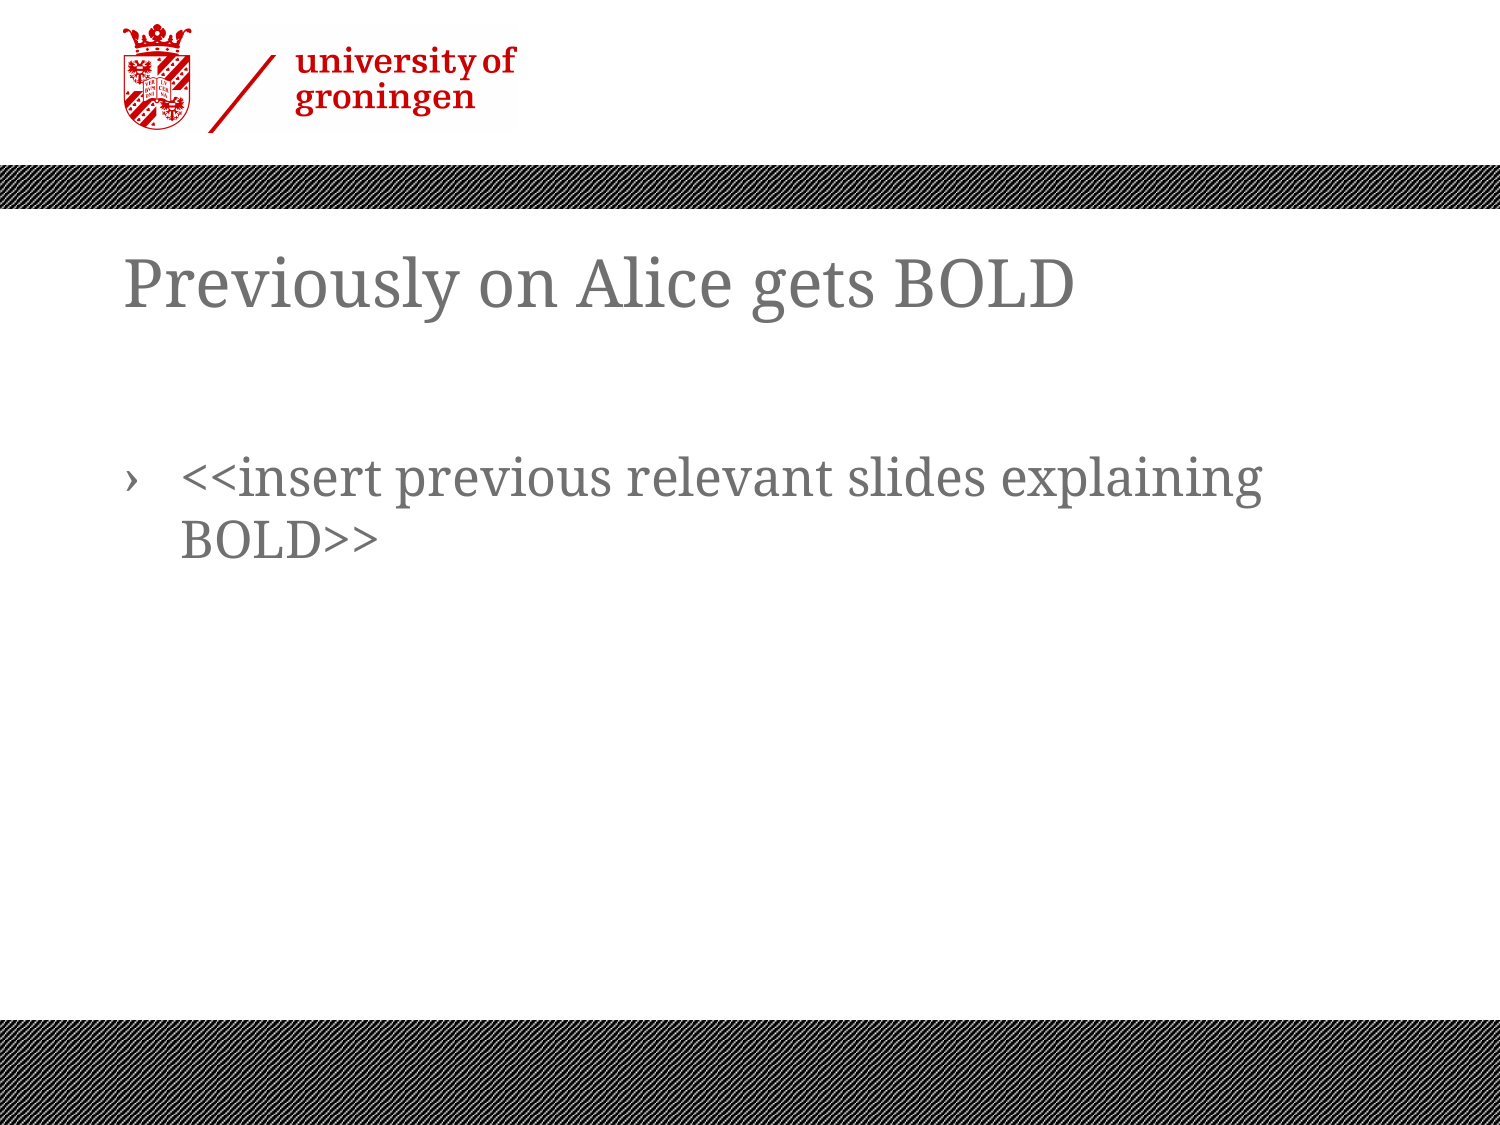

# Previously on Alice gets BOLD
<<insert previous relevant slides explaining BOLD>>